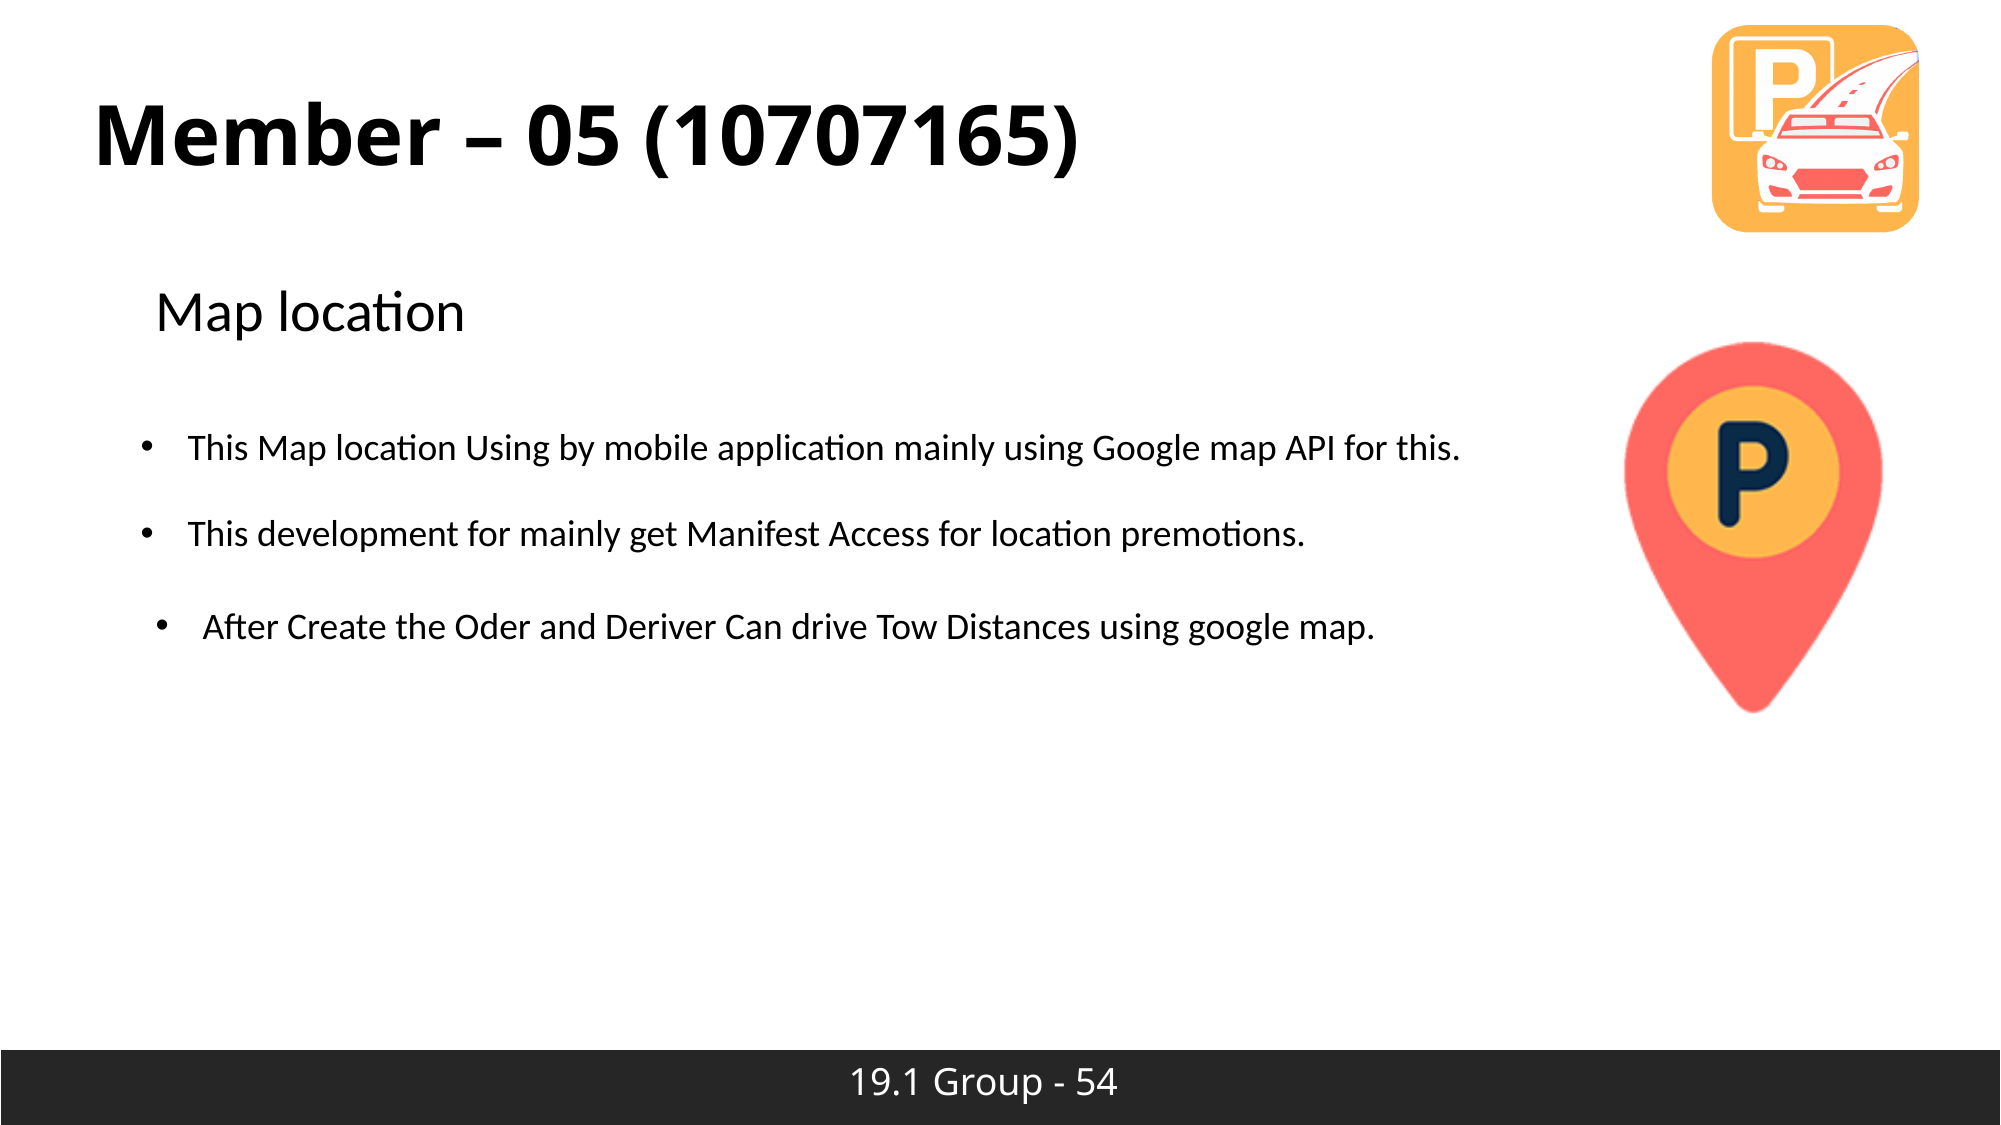

Member – 05 (10707165)
Map location
This Map location Using by mobile application mainly using Google map API for this.
This development for mainly get Manifest Access for location premotions.
After Create the Oder and Deriver Can drive Tow Distances using google map.
19.1 Group - 54